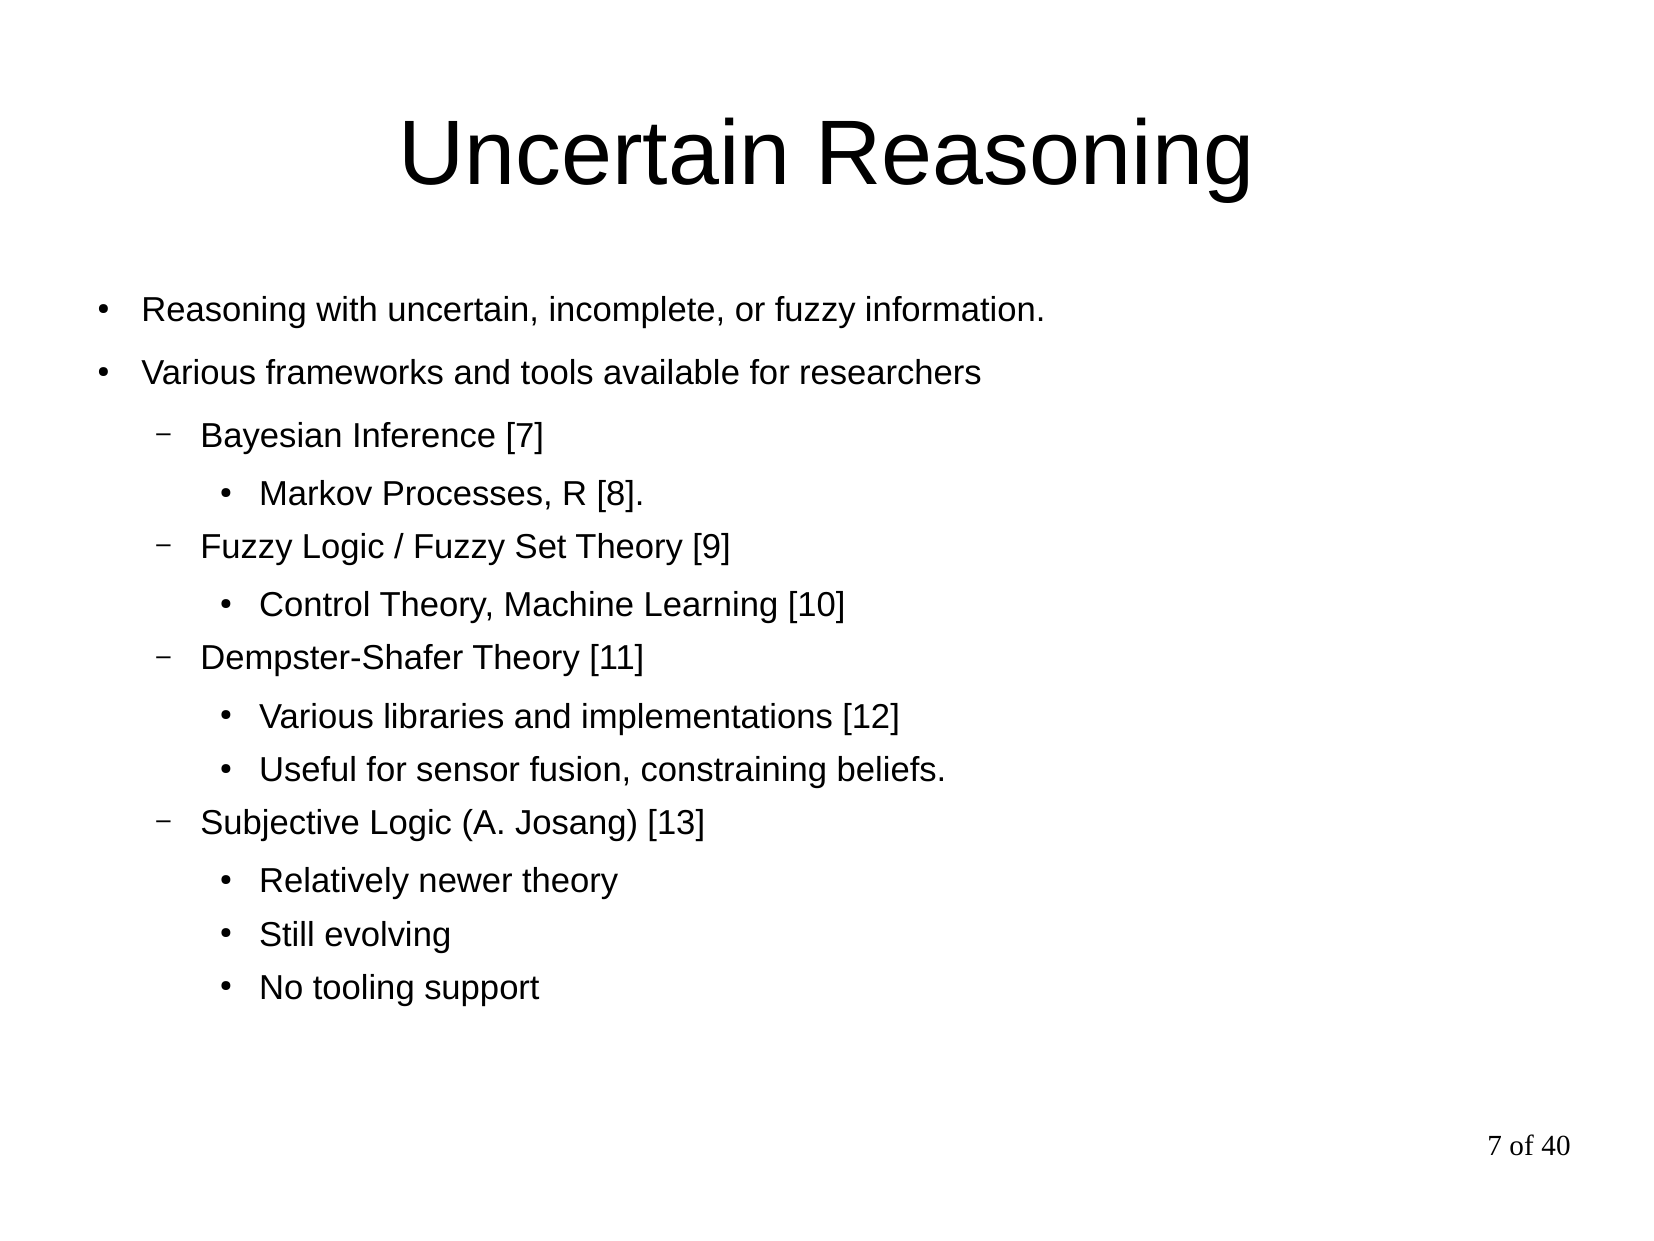

# Uncertain Reasoning
Reasoning with uncertain, incomplete, or fuzzy information.
Various frameworks and tools available for researchers
Bayesian Inference [7]
Markov Processes, R [8].
Fuzzy Logic / Fuzzy Set Theory [9]
Control Theory, Machine Learning [10]
Dempster-Shafer Theory [11]
Various libraries and implementations [12]
Useful for sensor fusion, constraining beliefs.
Subjective Logic (A. Josang) [13]
Relatively newer theory
Still evolving
No tooling support
7